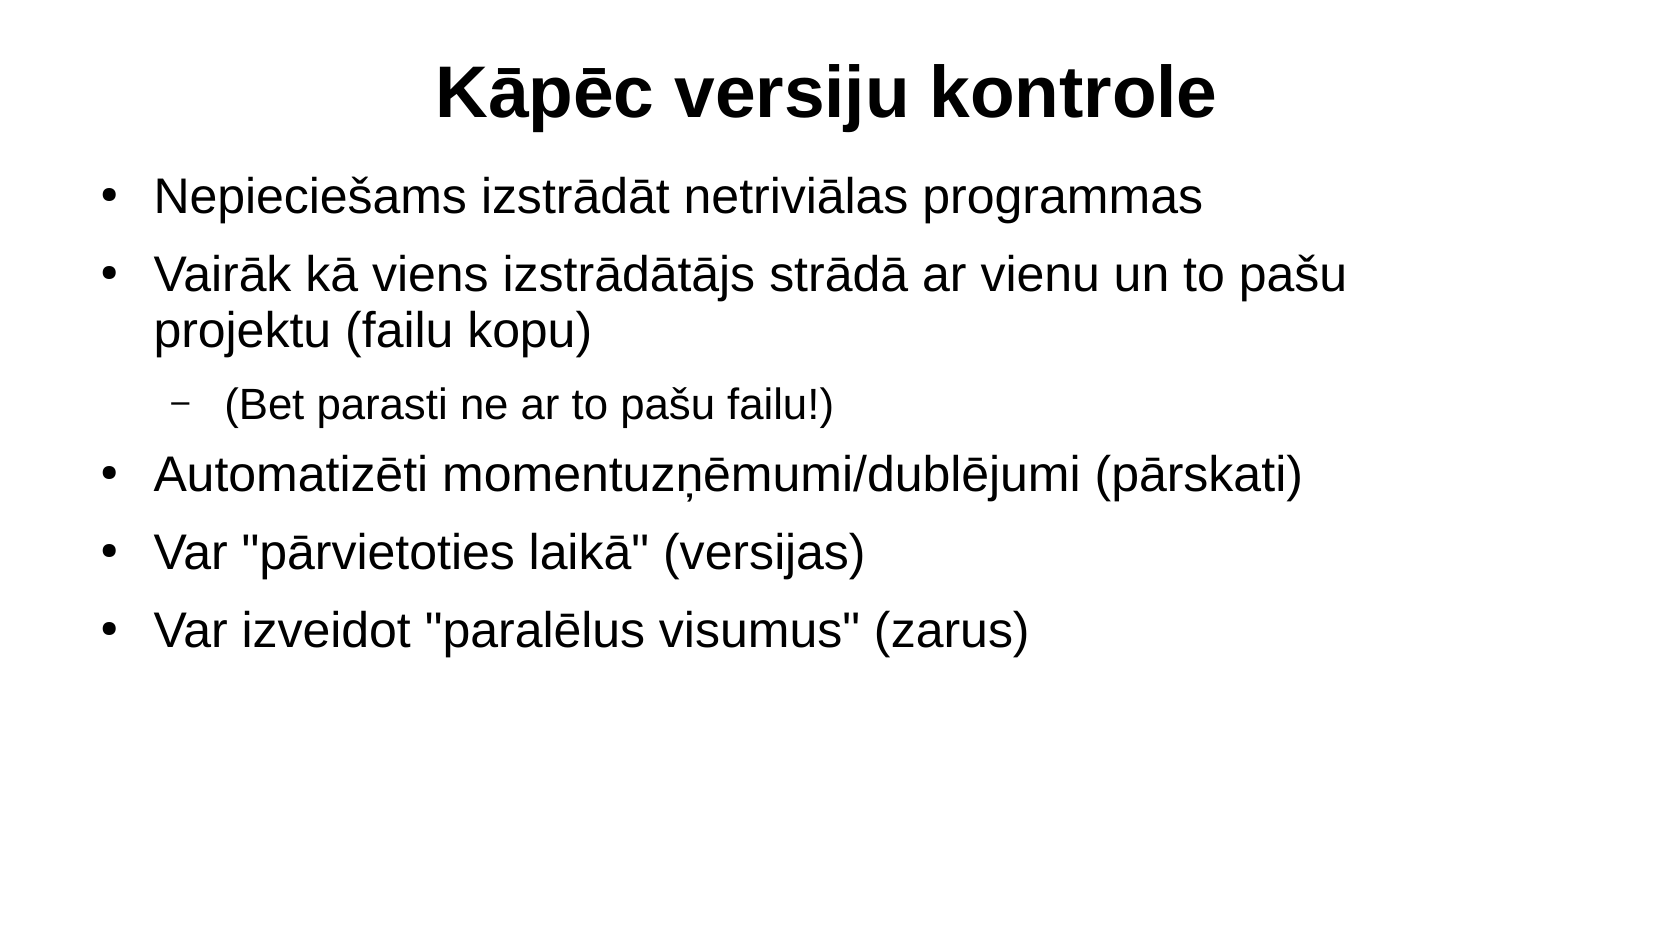

# Kāpēc versiju kontrole
Nepieciešams izstrādāt netriviālas programmas
Vairāk kā viens izstrādātājs strādā ar vienu un to pašu projektu (failu kopu)
(Bet parasti ne ar to pašu failu!)
Automatizēti momentuzņēmumi/dublējumi (pārskati)
Var "pārvietoties laikā" (versijas)
Var izveidot "paralēlus visumus" (zarus)